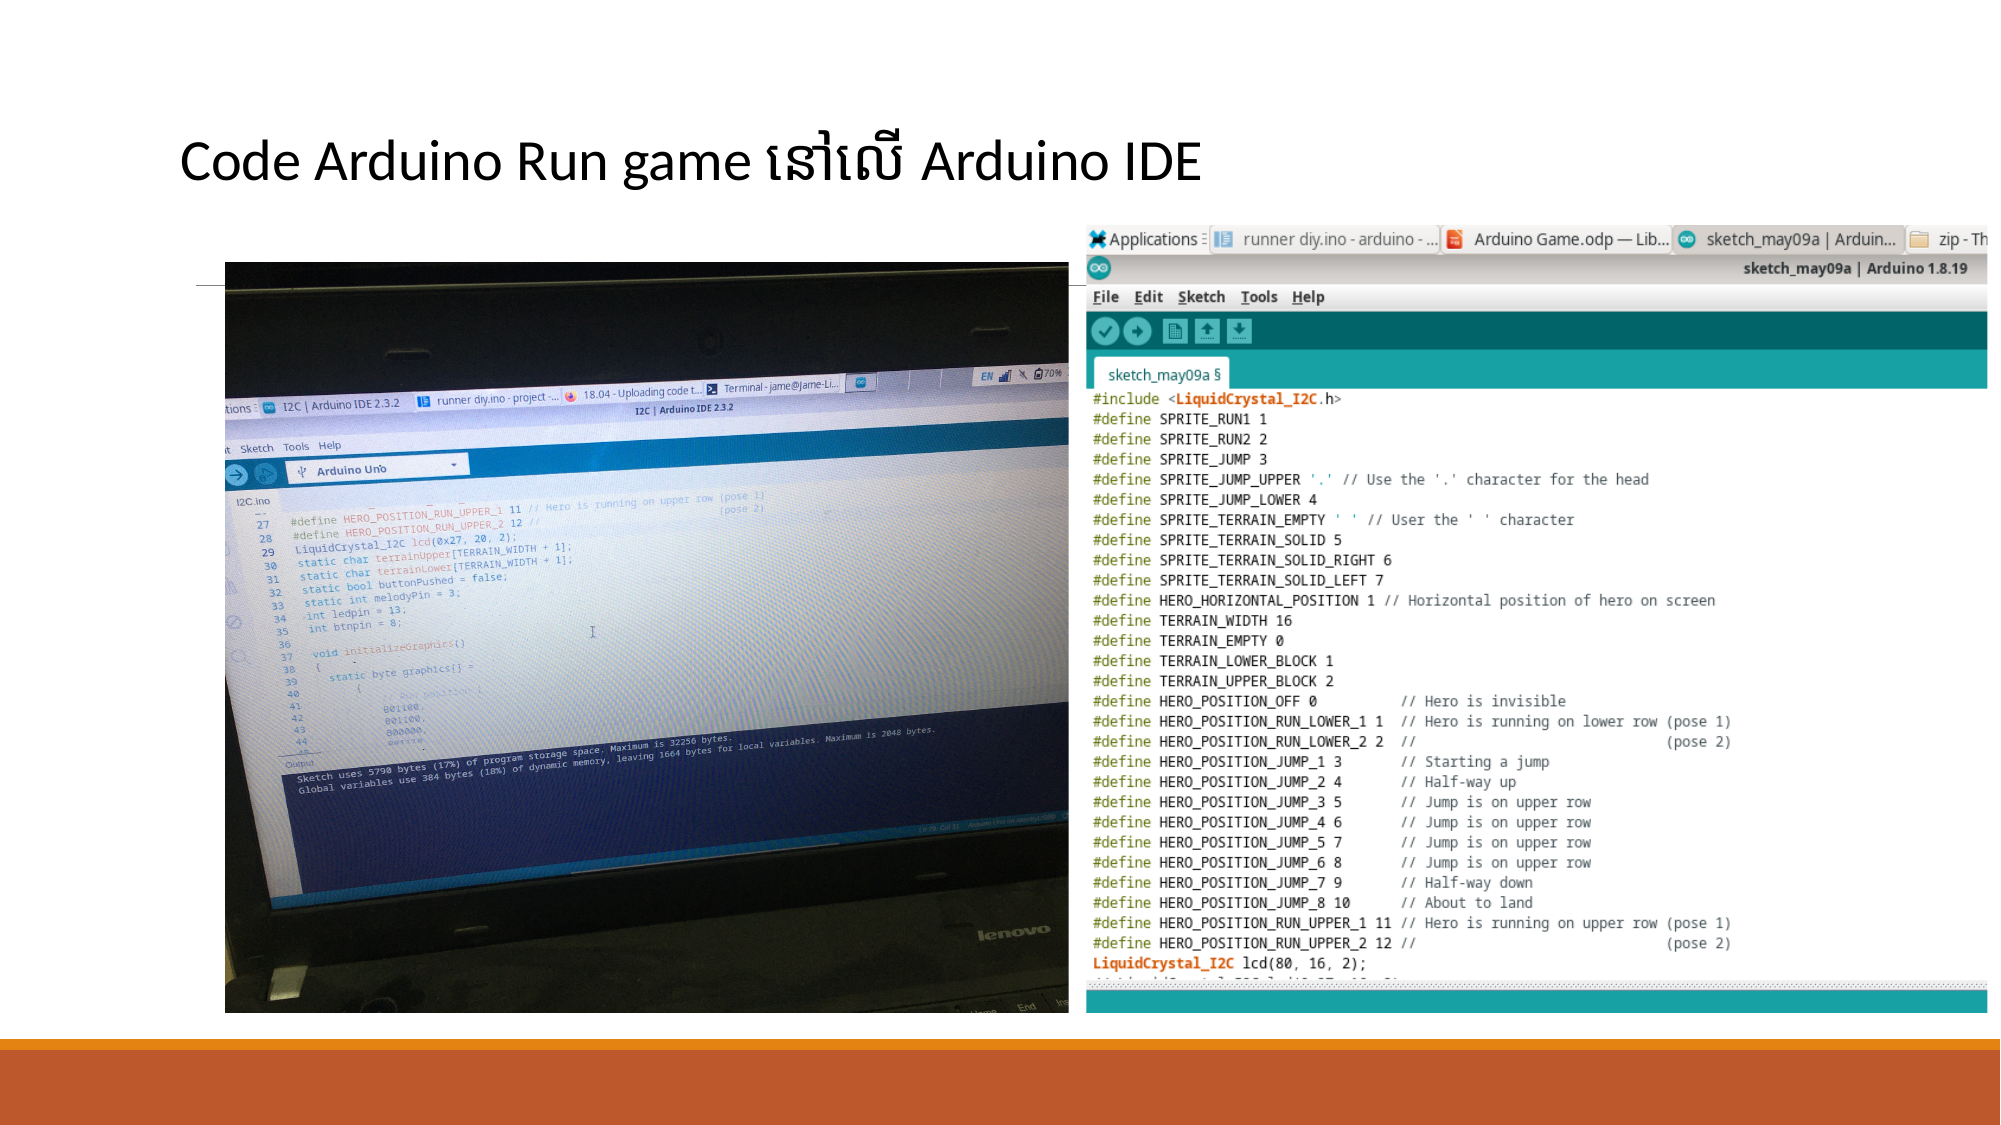

# Code Arduino Run game នៅលើ Arduino IDE